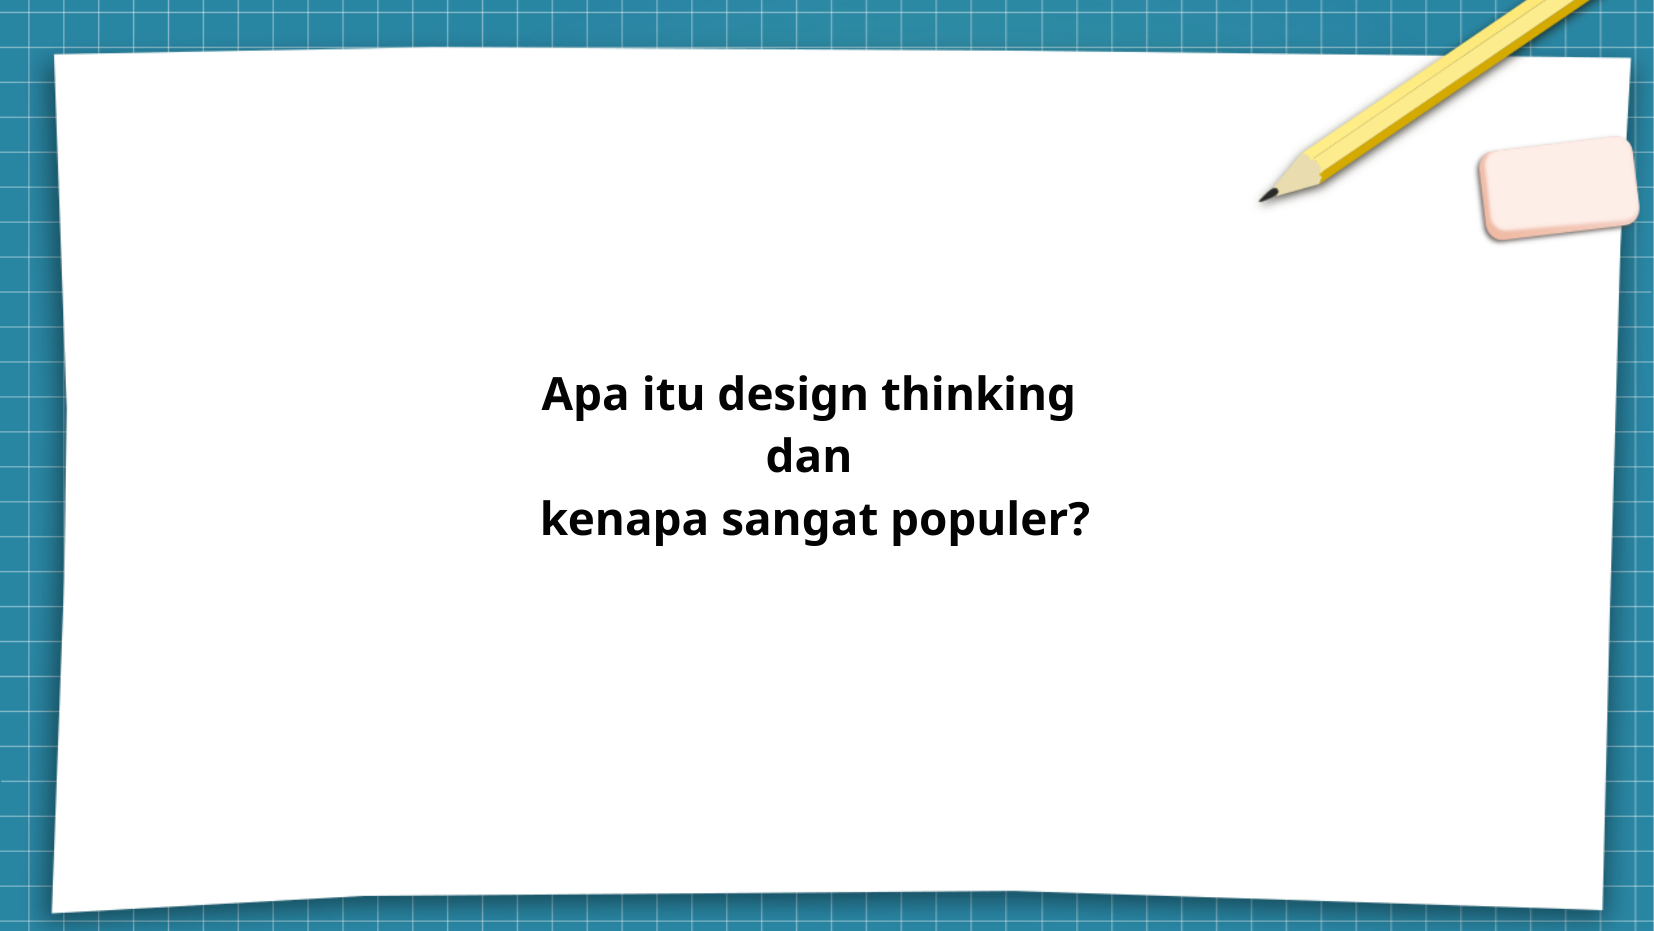

Apa itu design thinking
dan
kenapa sangat populer?